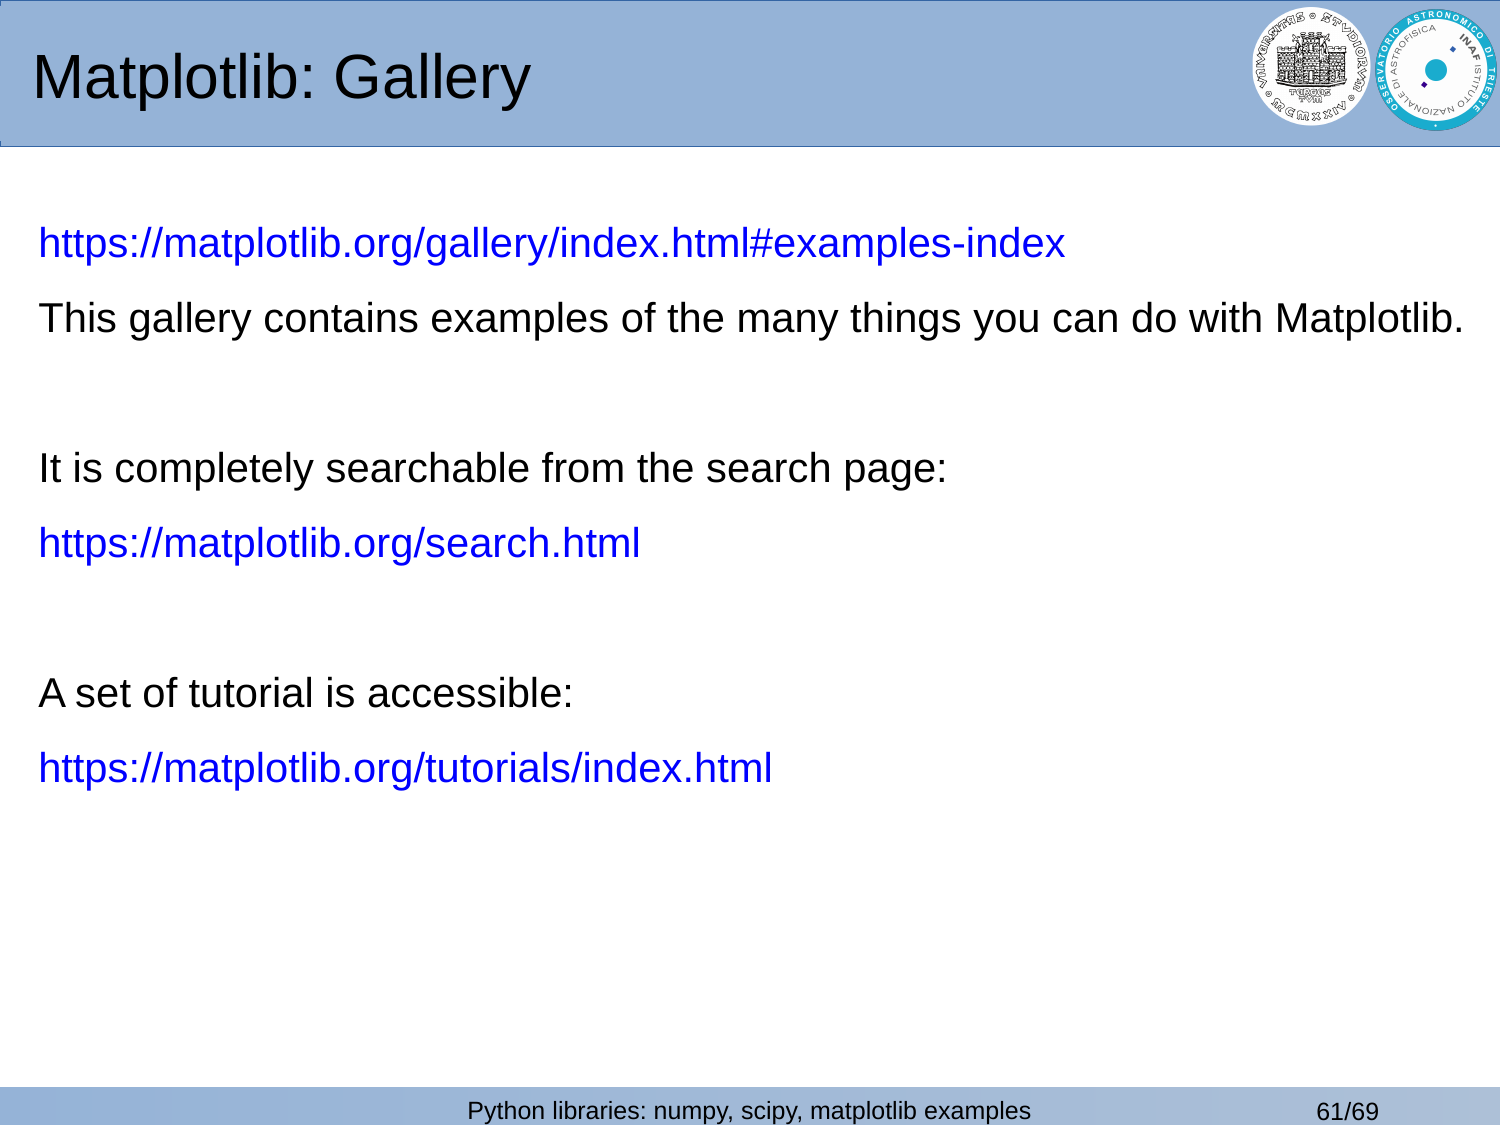

Matplotlib: Gallery
# https://matplotlib.org/gallery/index.html#examples-index
This gallery contains examples of the many things you can do with Matplotlib.
It is completely searchable from the search page:
https://matplotlib.org/search.html
A set of tutorial is accessible:
https://matplotlib.org/tutorials/index.html